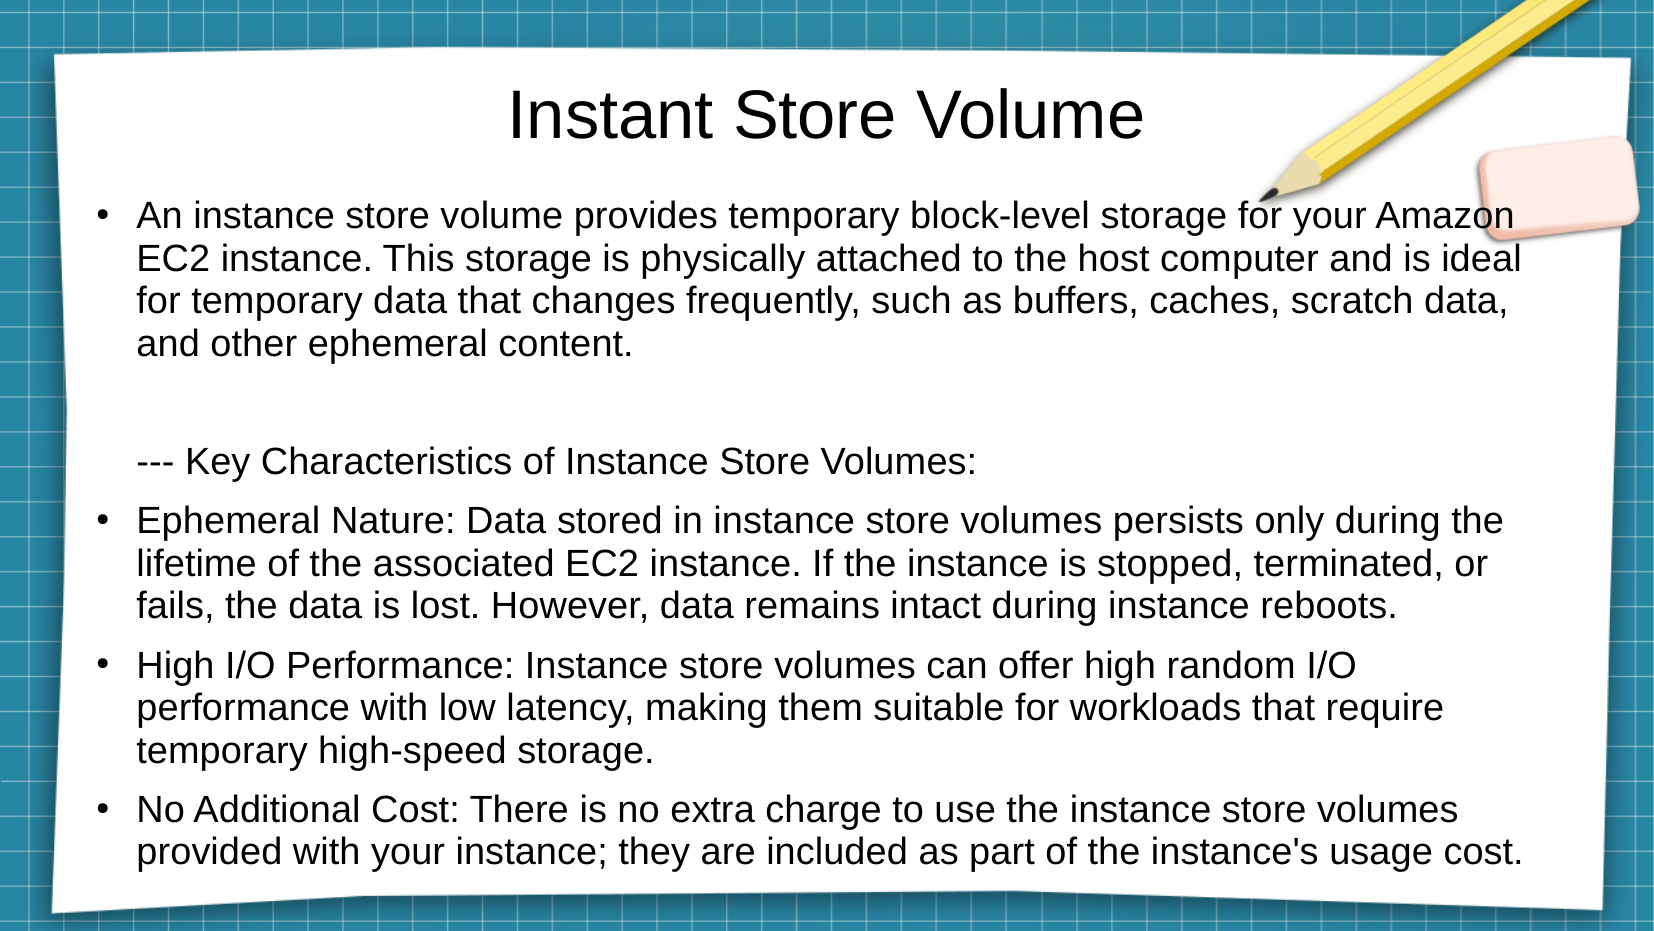

# Instant Store Volume
An instance store volume provides temporary block-level storage for your Amazon EC2 instance. This storage is physically attached to the host computer and is ideal for temporary data that changes frequently, such as buffers, caches, scratch data, and other ephemeral content.
--- Key Characteristics of Instance Store Volumes:
Ephemeral Nature: Data stored in instance store volumes persists only during the lifetime of the associated EC2 instance. If the instance is stopped, terminated, or fails, the data is lost. However, data remains intact during instance reboots.
High I/O Performance: Instance store volumes can offer high random I/O performance with low latency, making them suitable for workloads that require temporary high-speed storage.
No Additional Cost: There is no extra charge to use the instance store volumes provided with your instance; they are included as part of the instance's usage cost.